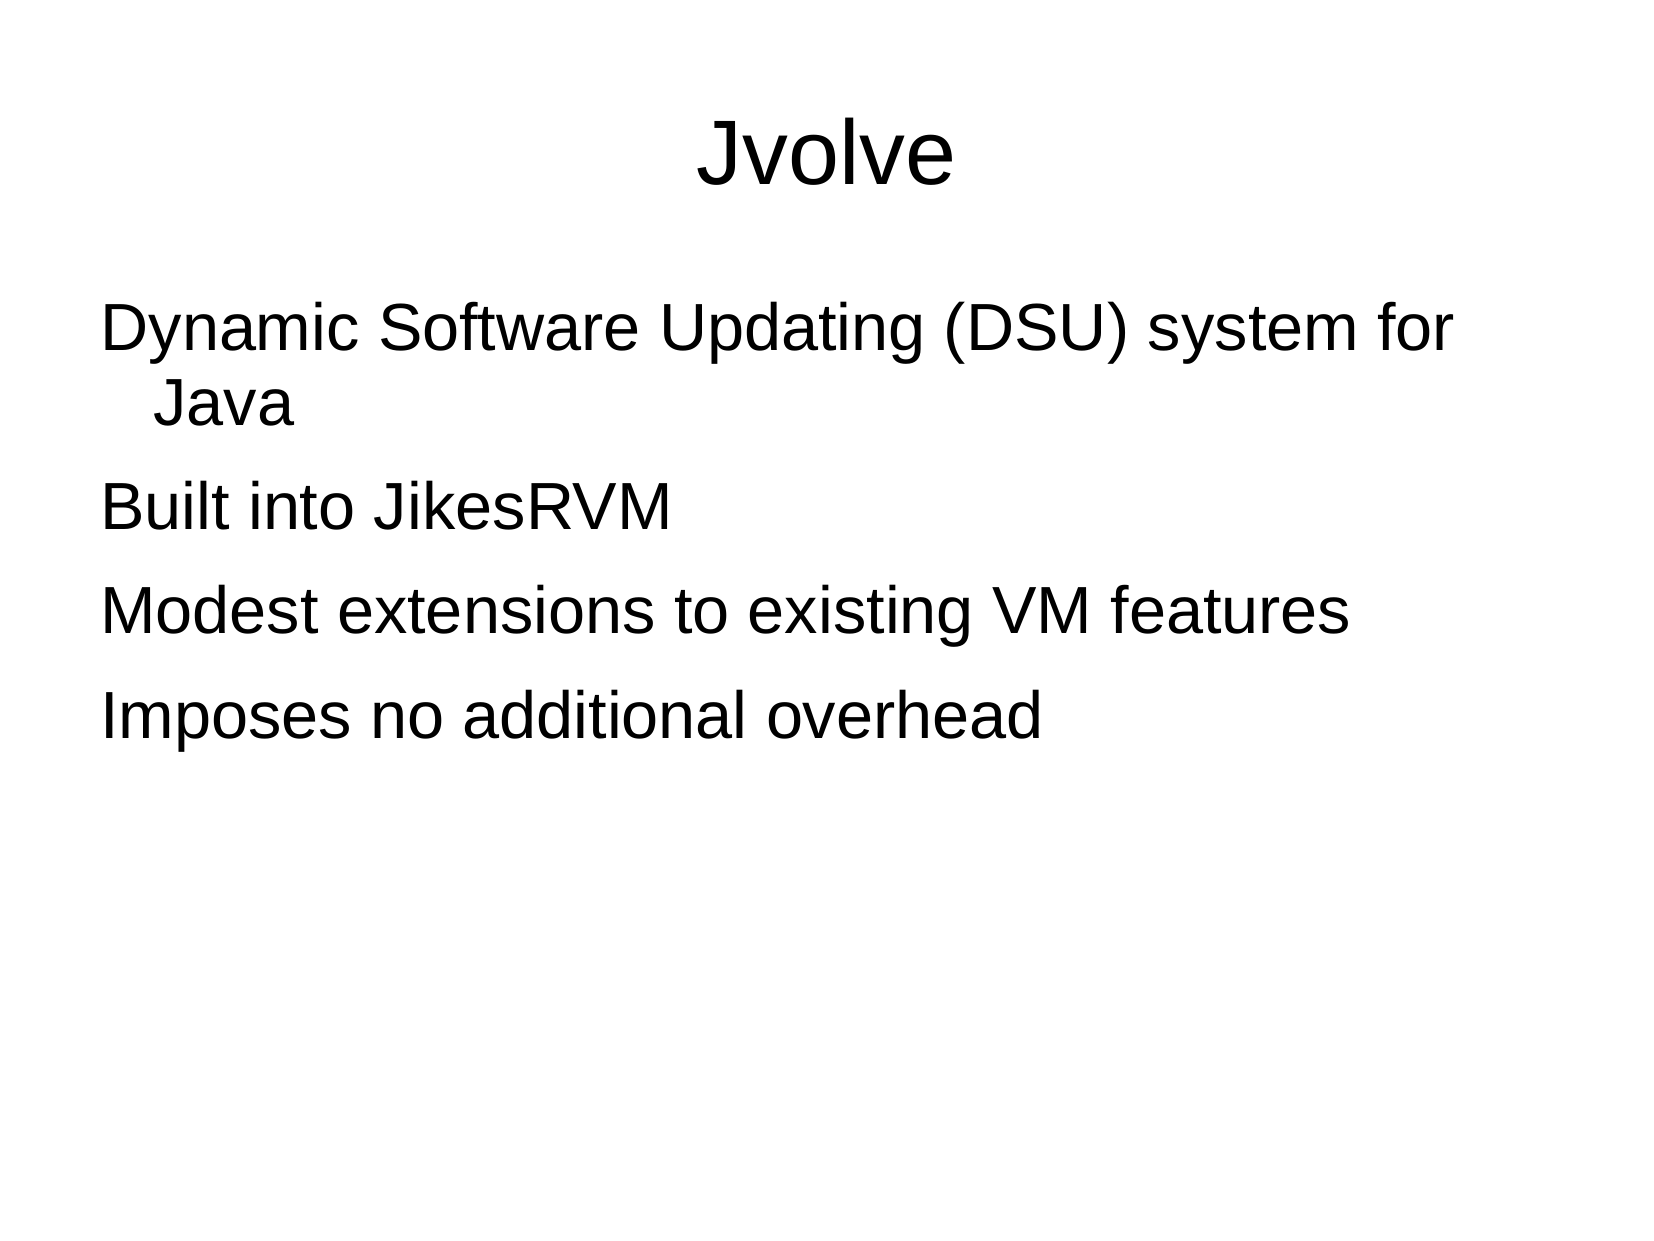

# Jvolve
Dynamic Software Updating (DSU) system for Java
Built into JikesRVM
Modest extensions to existing VM features
Imposes no additional overhead